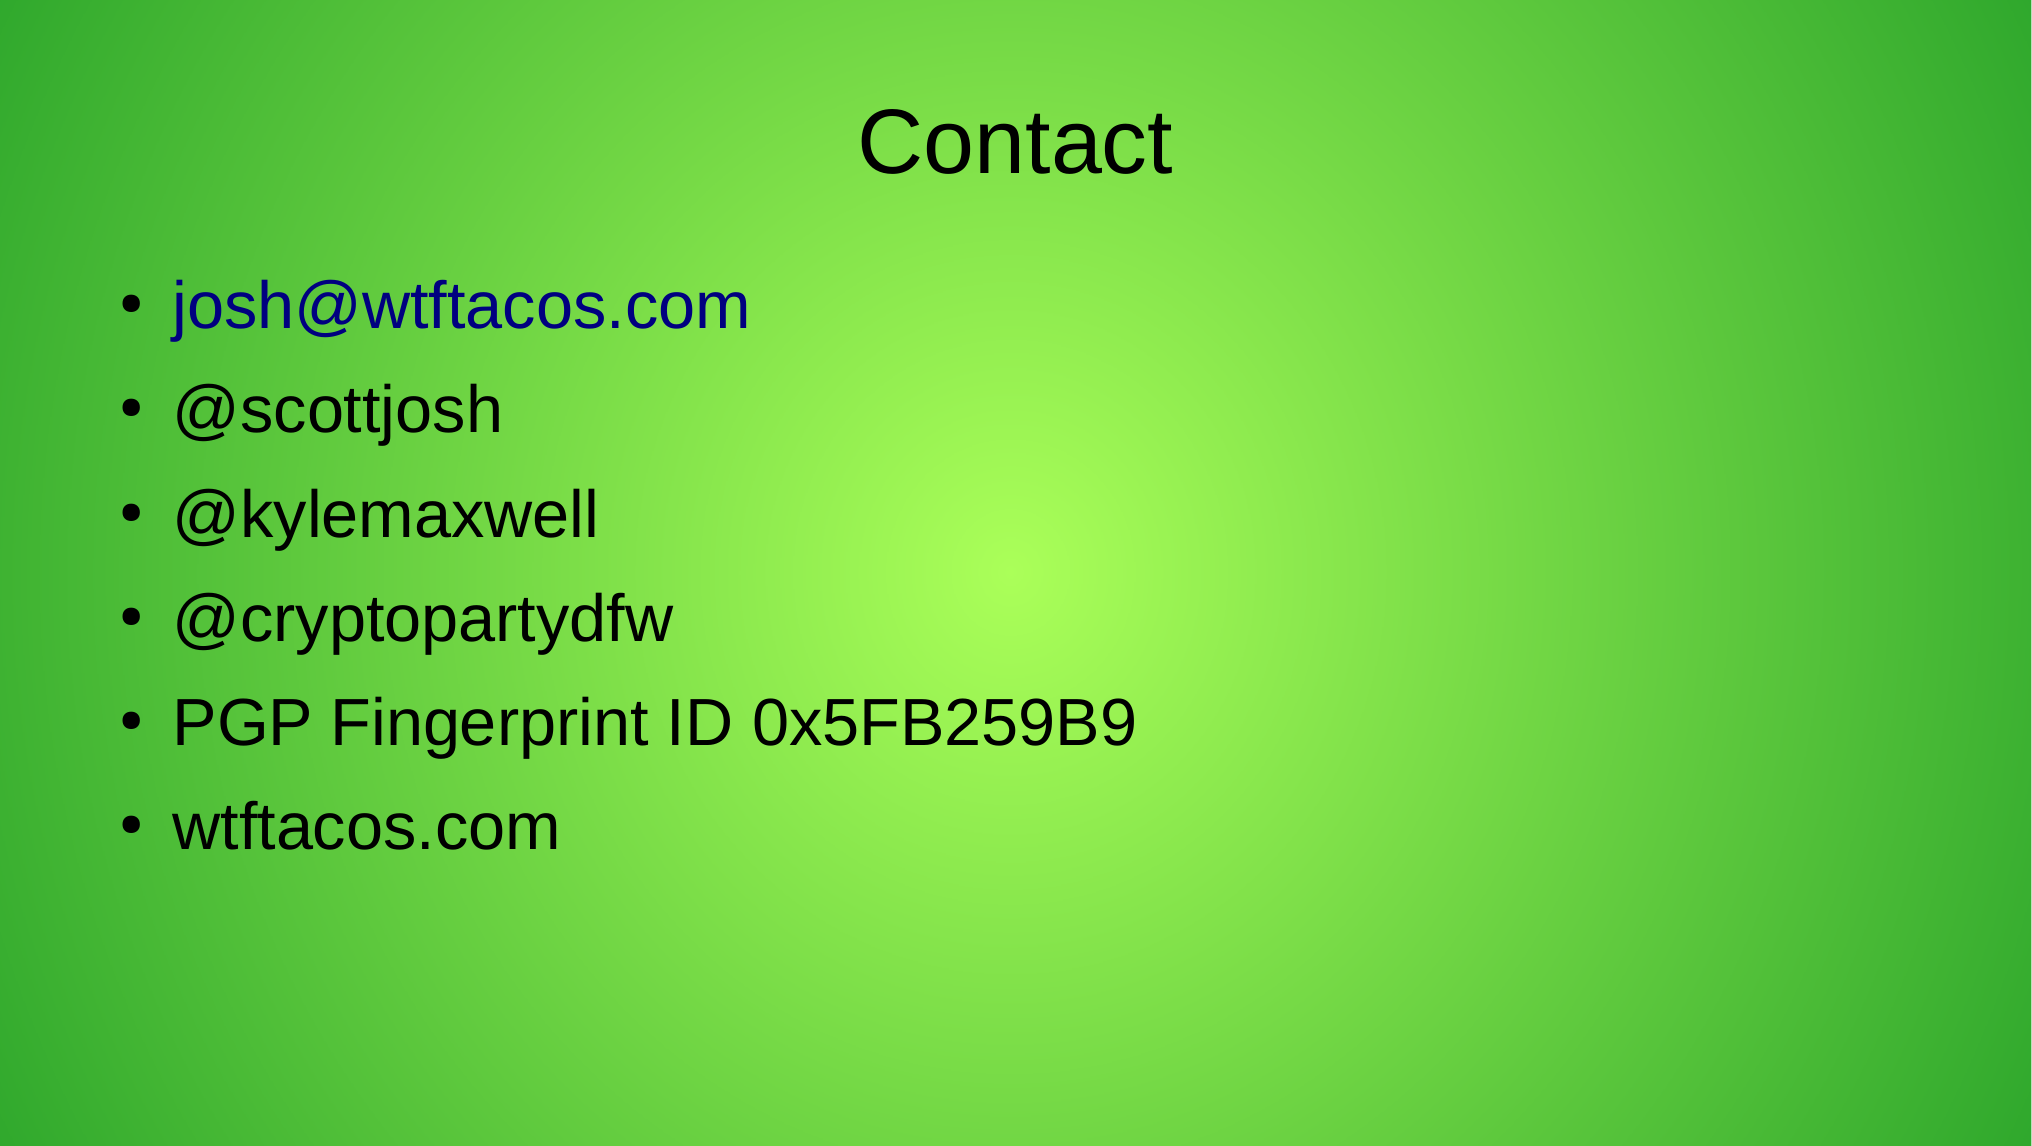

# Contact
josh@wtftacos.com
@scottjosh
@kylemaxwell
@cryptopartydfw
PGP Fingerprint ID 0x5FB259B9
wtftacos.com